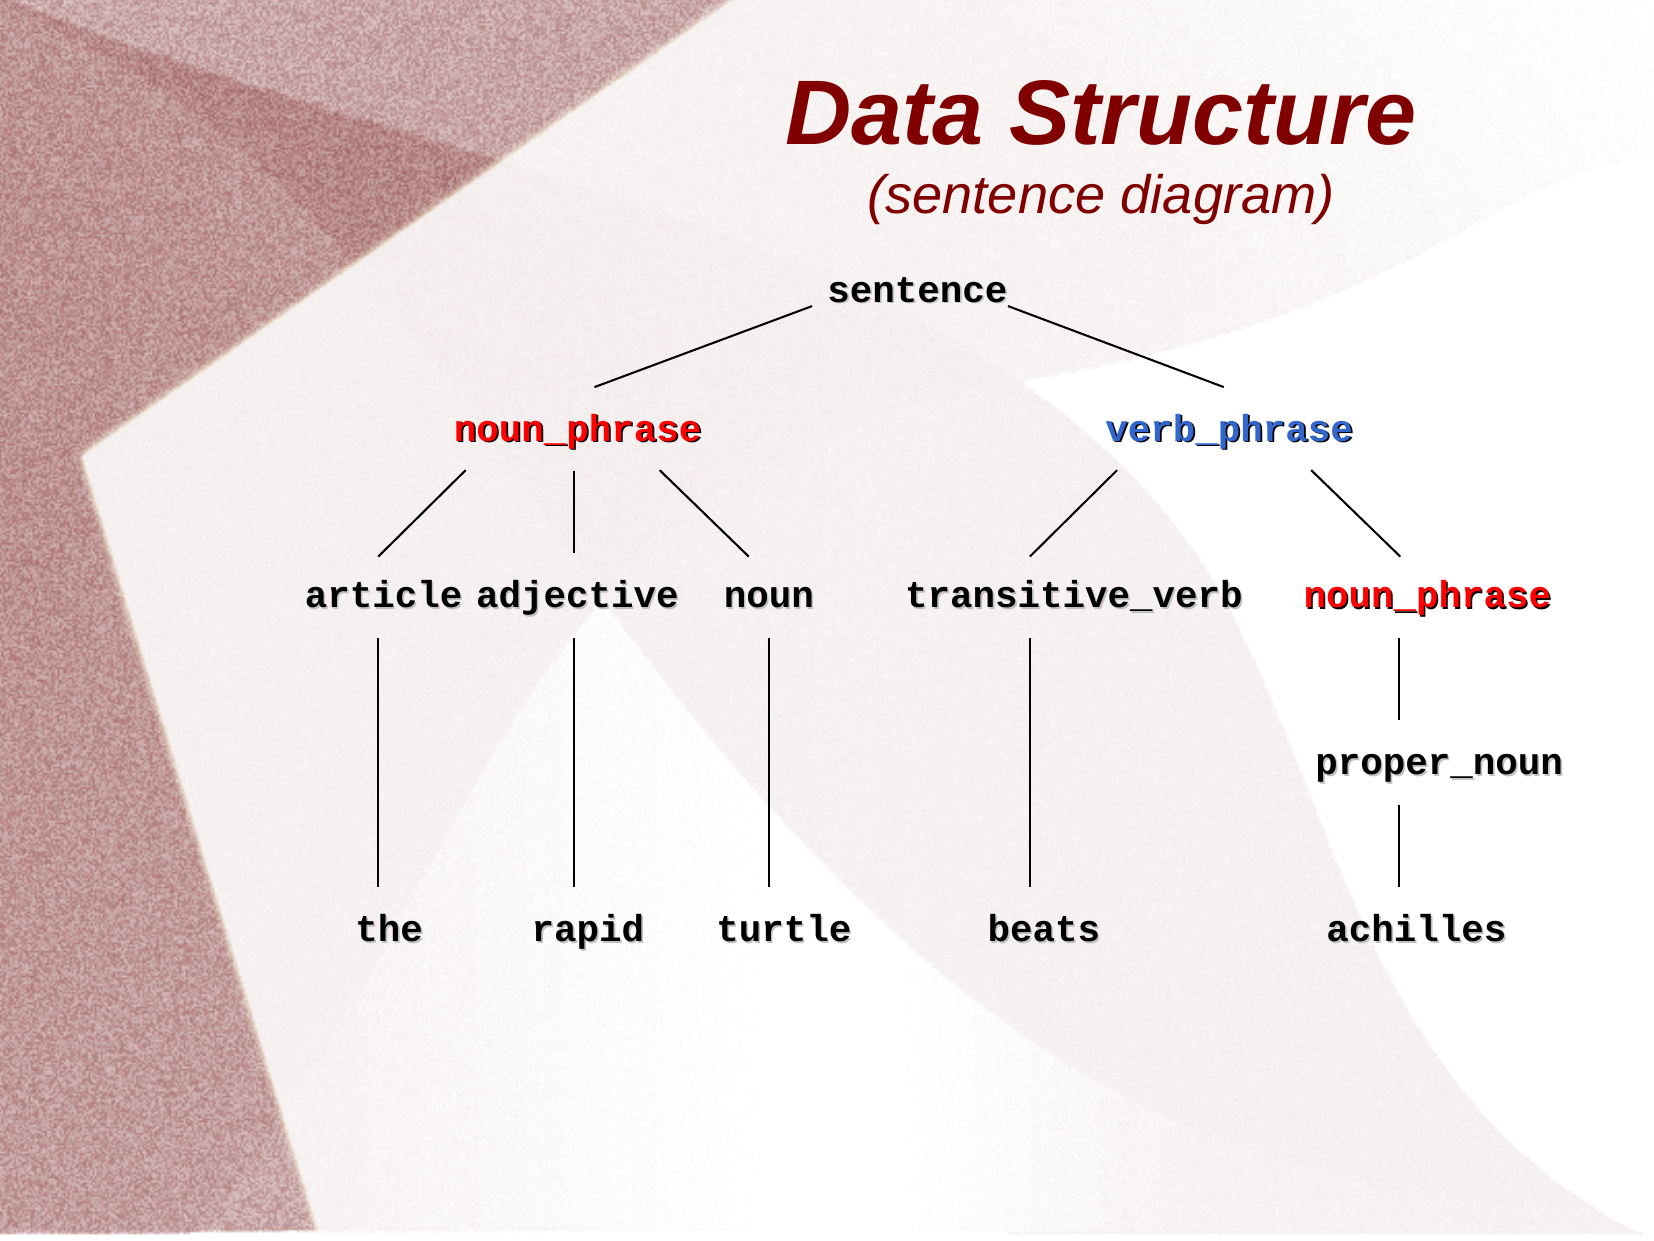

# Data Structure (sentence diagram)
sentence
noun_phrase
verb_phrase
article
adjective
noun
transitive_verb
noun_phrase
proper_noun
the
rapid
turtle
beats
achilles